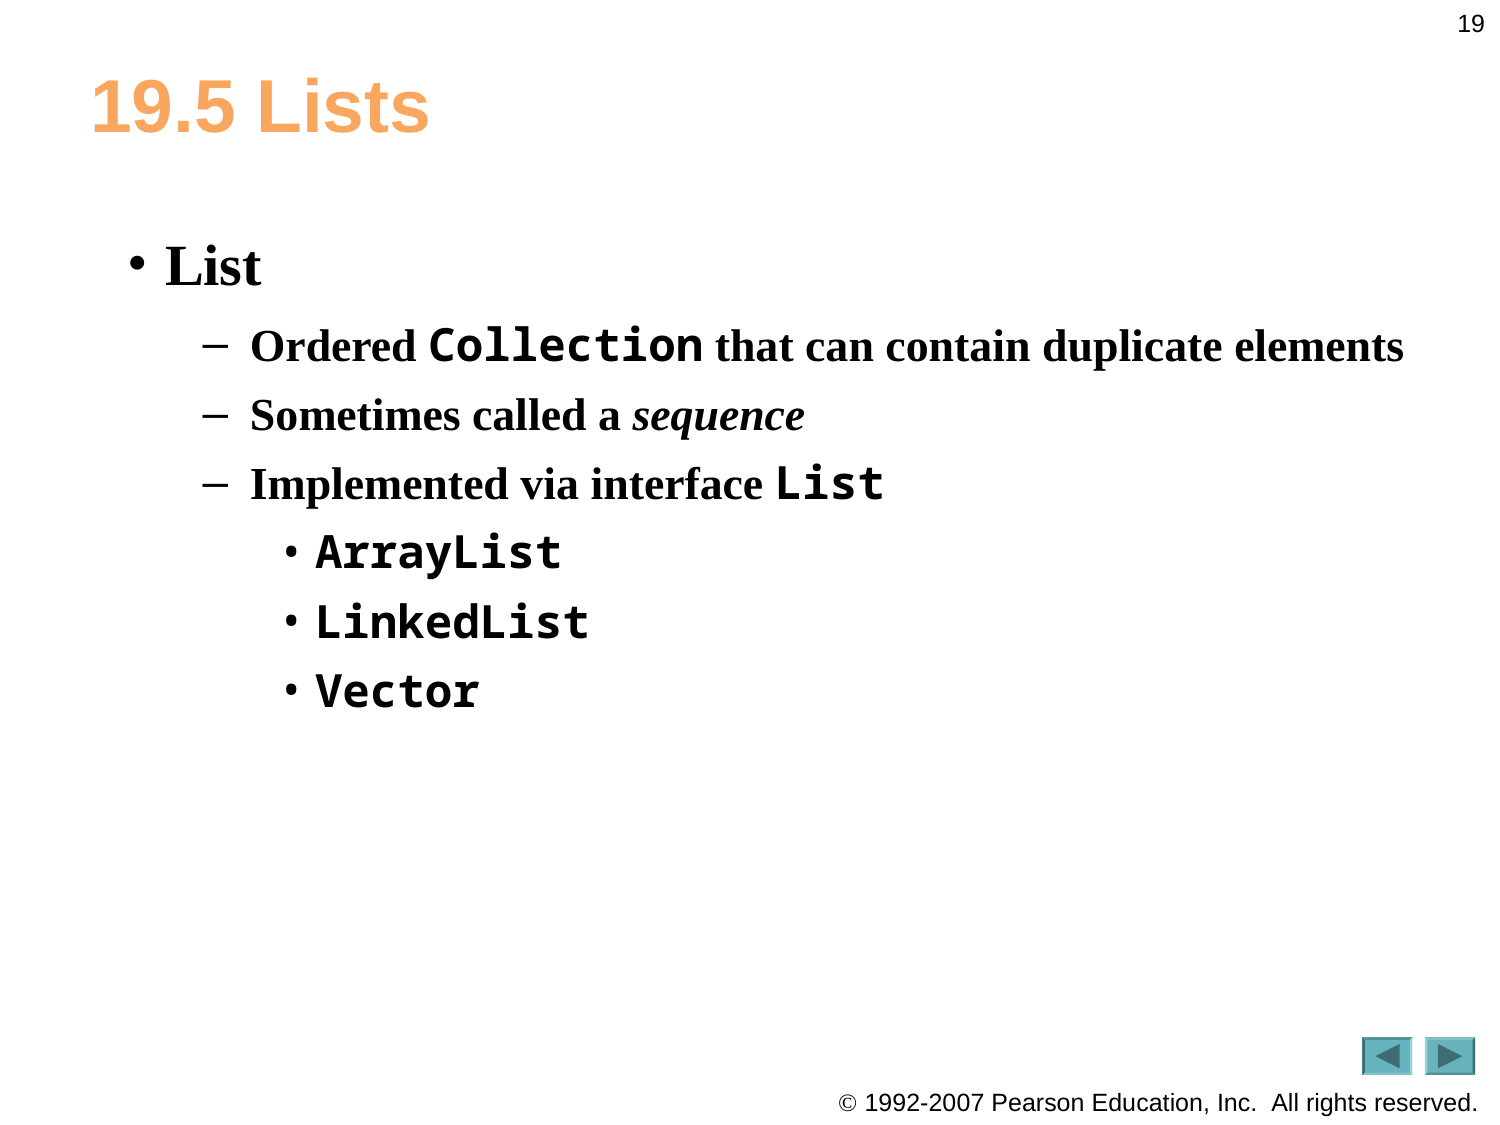

# 19.5 Lists
List
Ordered Collection that can contain duplicate elements
Sometimes called a sequence
Implemented via interface List
ArrayList
LinkedList
Vector